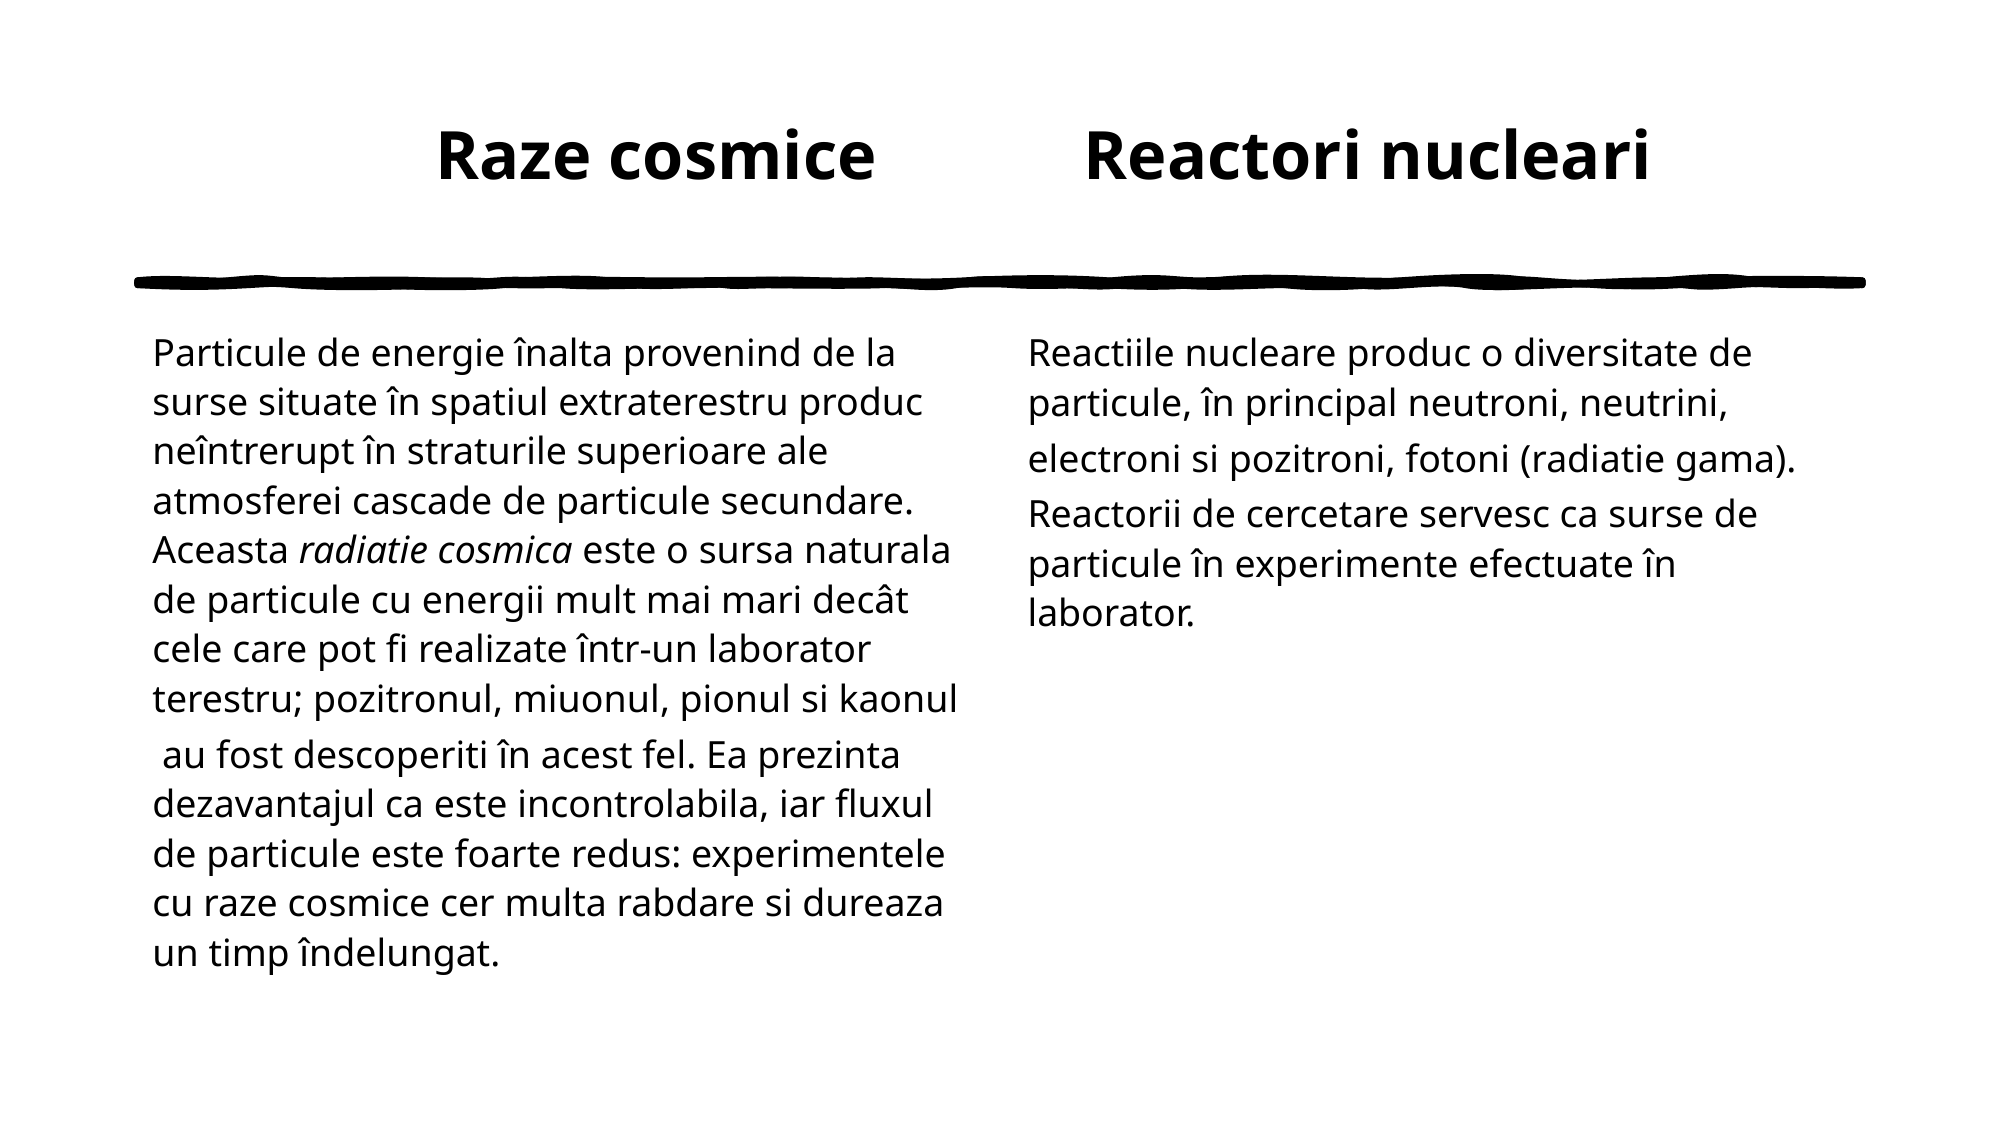

# Raze cosmice            Reactori nucleari
Particule de energie înalta provenind de la surse situate în spatiul extraterestru produc neîntrerupt în straturile superioare ale atmosferei cascade de particule secundare. Aceasta radiatie cosmica este o sursa naturala de particule cu energii mult mai mari decât cele care pot fi realizate într-un laborator terestru; pozitronul, miuonul, pionul si kaonul au fost descoperiti în acest fel. Ea prezinta dezavantajul ca este incontrolabila, iar fluxul de particule este foarte redus: experimentele cu raze cosmice cer multa rabdare si dureaza un timp îndelungat.
Reactiile nucleare produc o diversitate de particule, în principal neutroni, neutrini, electroni si pozitroni, fotoni (radiatie gama). Reactorii de cercetare servesc ca surse de particule în experimente efectuate în laborator.